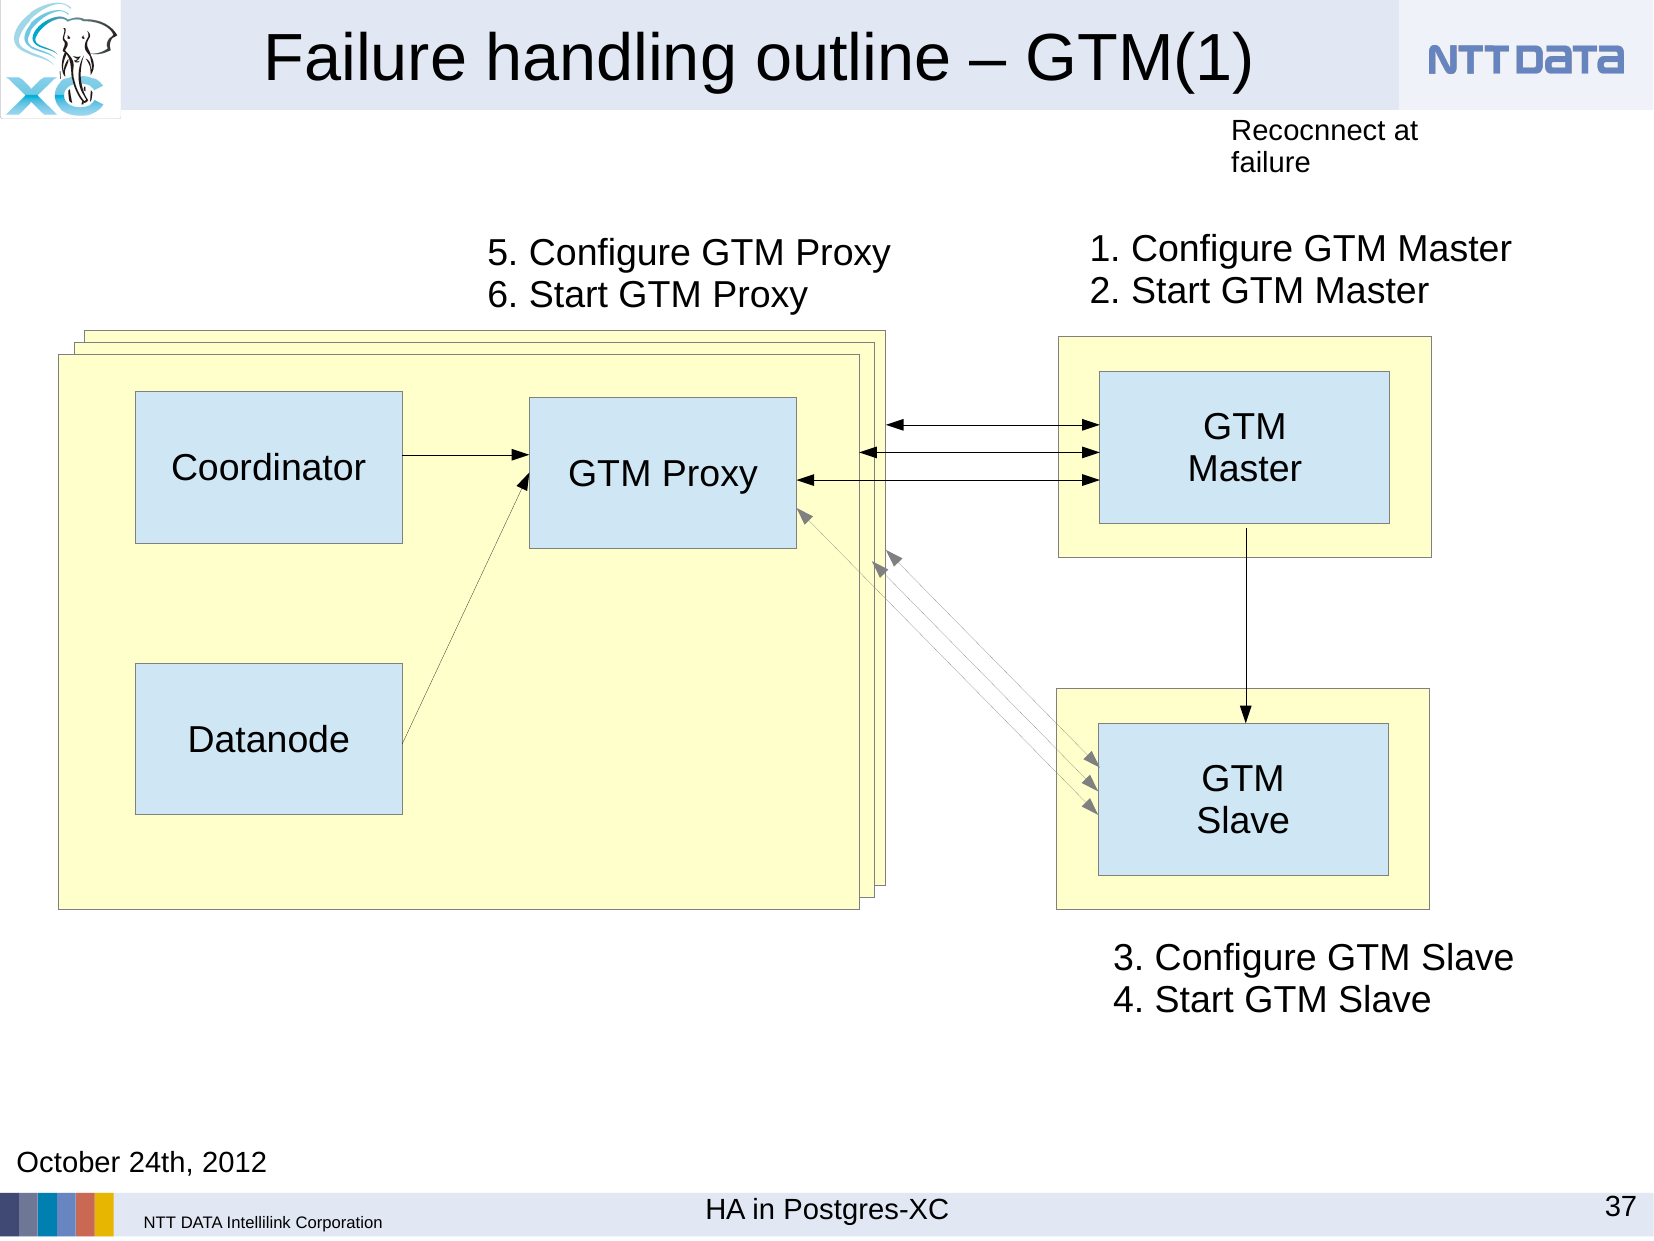

# Failure handling outline – GTM(1)
Recocnnect at failure
1. Configure GTM Master
2. Start GTM Master
5. Configure GTM Proxy
6. Start GTM Proxy
GTM
Master
Coordinator
GTM Proxy
Datanode
GTM
Slave
3. Configure GTM Slave
4. Start GTM Slave
October 24th, 2012
37
HA in Postgres-XC